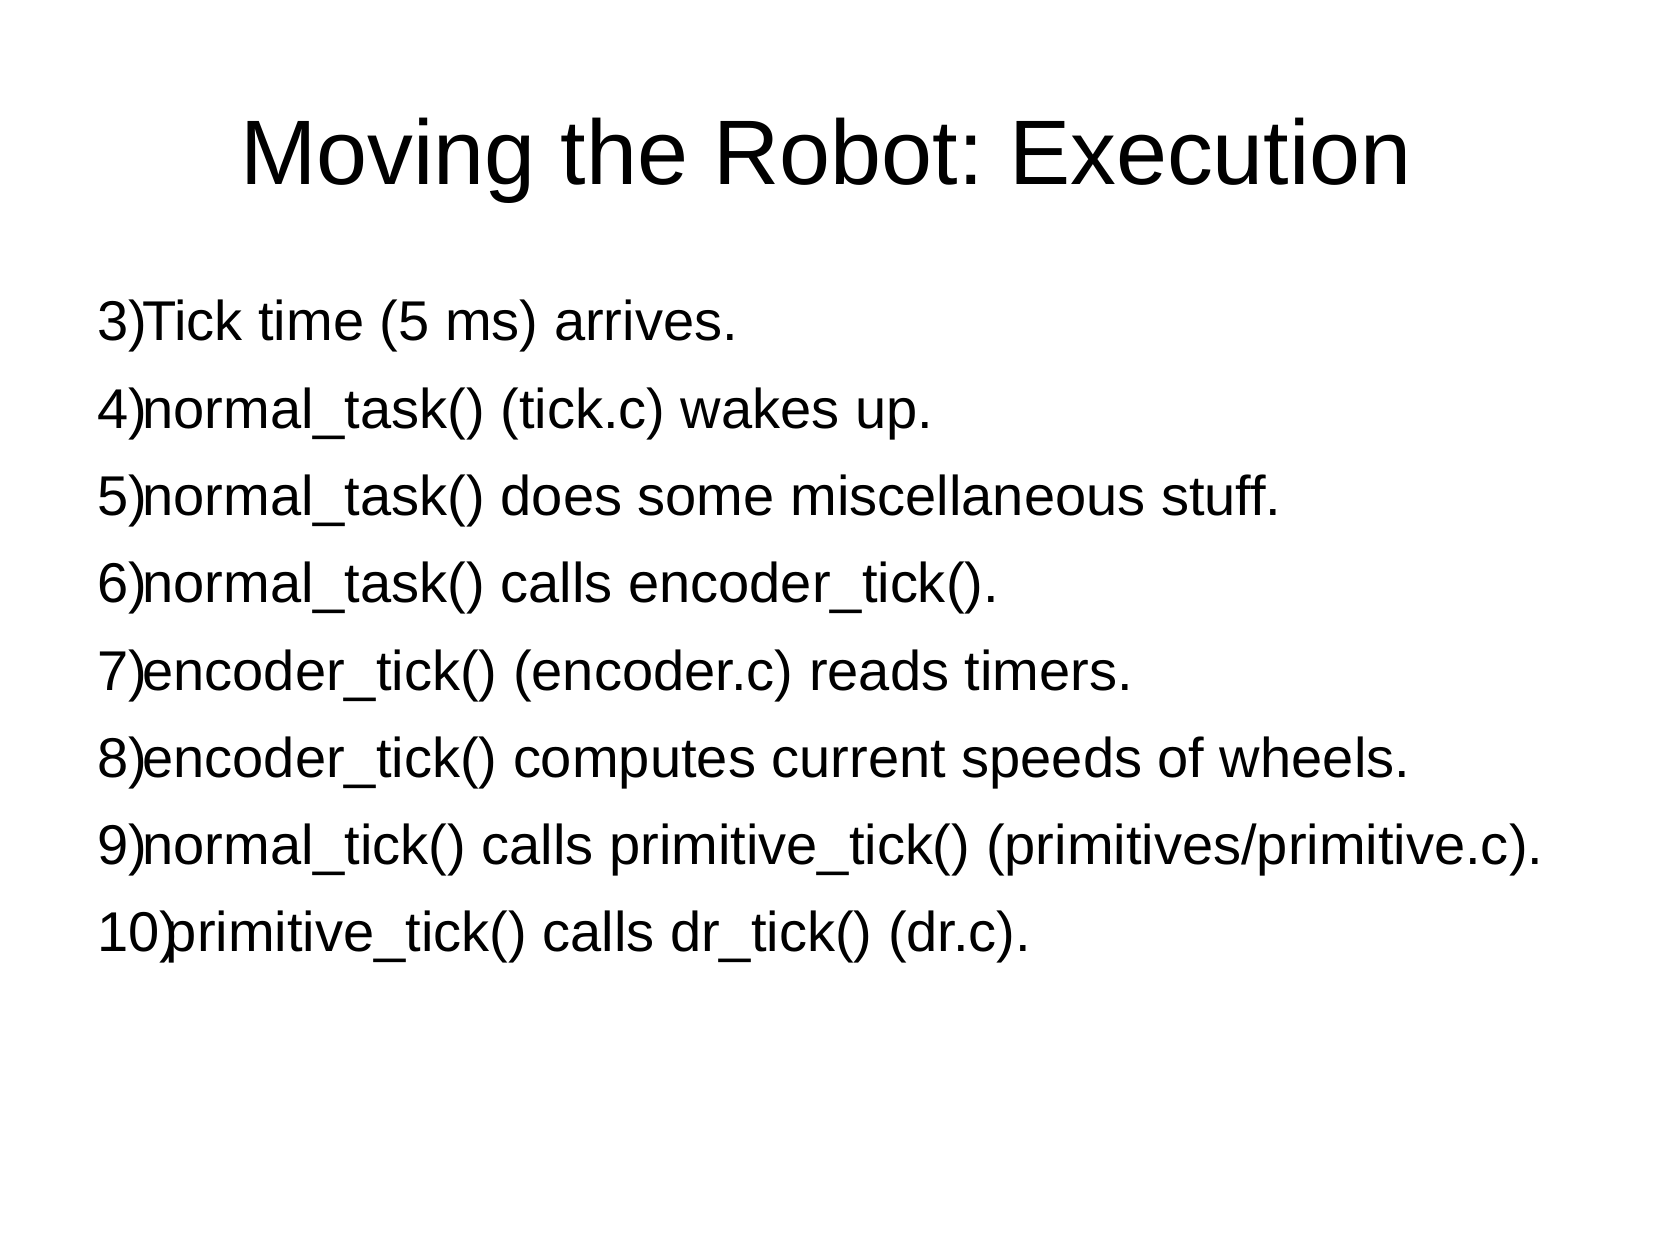

# Moving the Robot: Execution
Tick time (5 ms) arrives.
normal_task() (tick.c) wakes up.
normal_task() does some miscellaneous stuff.
normal_task() calls encoder_tick().
encoder_tick() (encoder.c) reads timers.
encoder_tick() computes current speeds of wheels.
normal_tick() calls primitive_tick() (primitives/primitive.c).
primitive_tick() calls dr_tick() (dr.c).